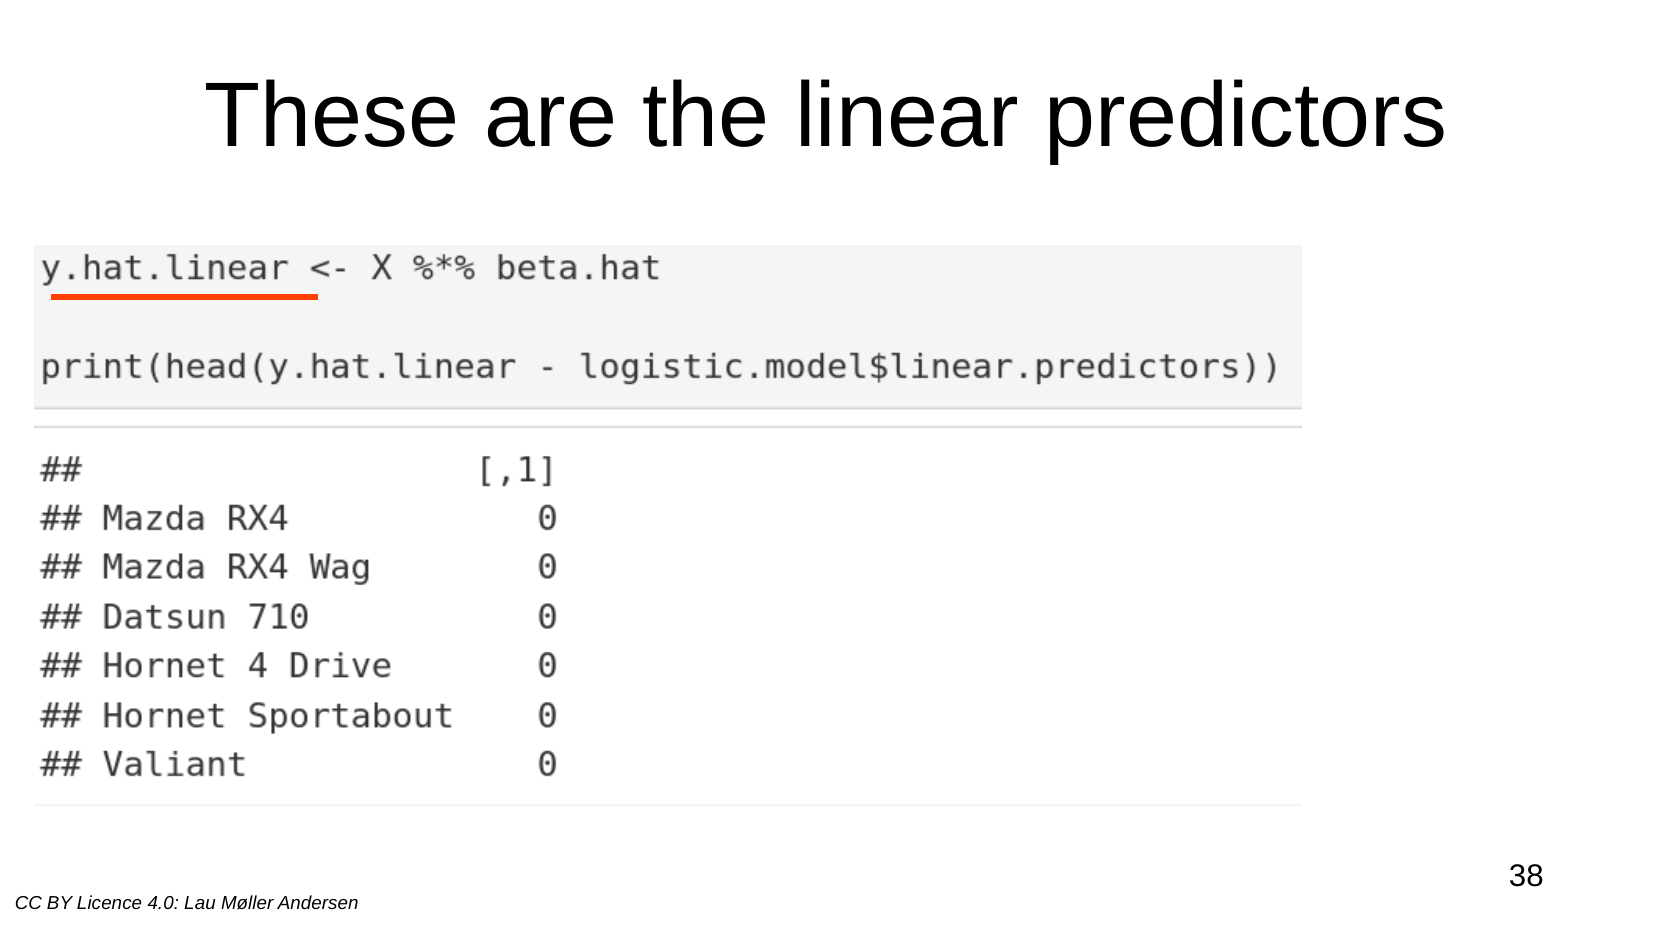

# These are the linear predictors
CC BY Licence 4.0: Lau Møller Andersen